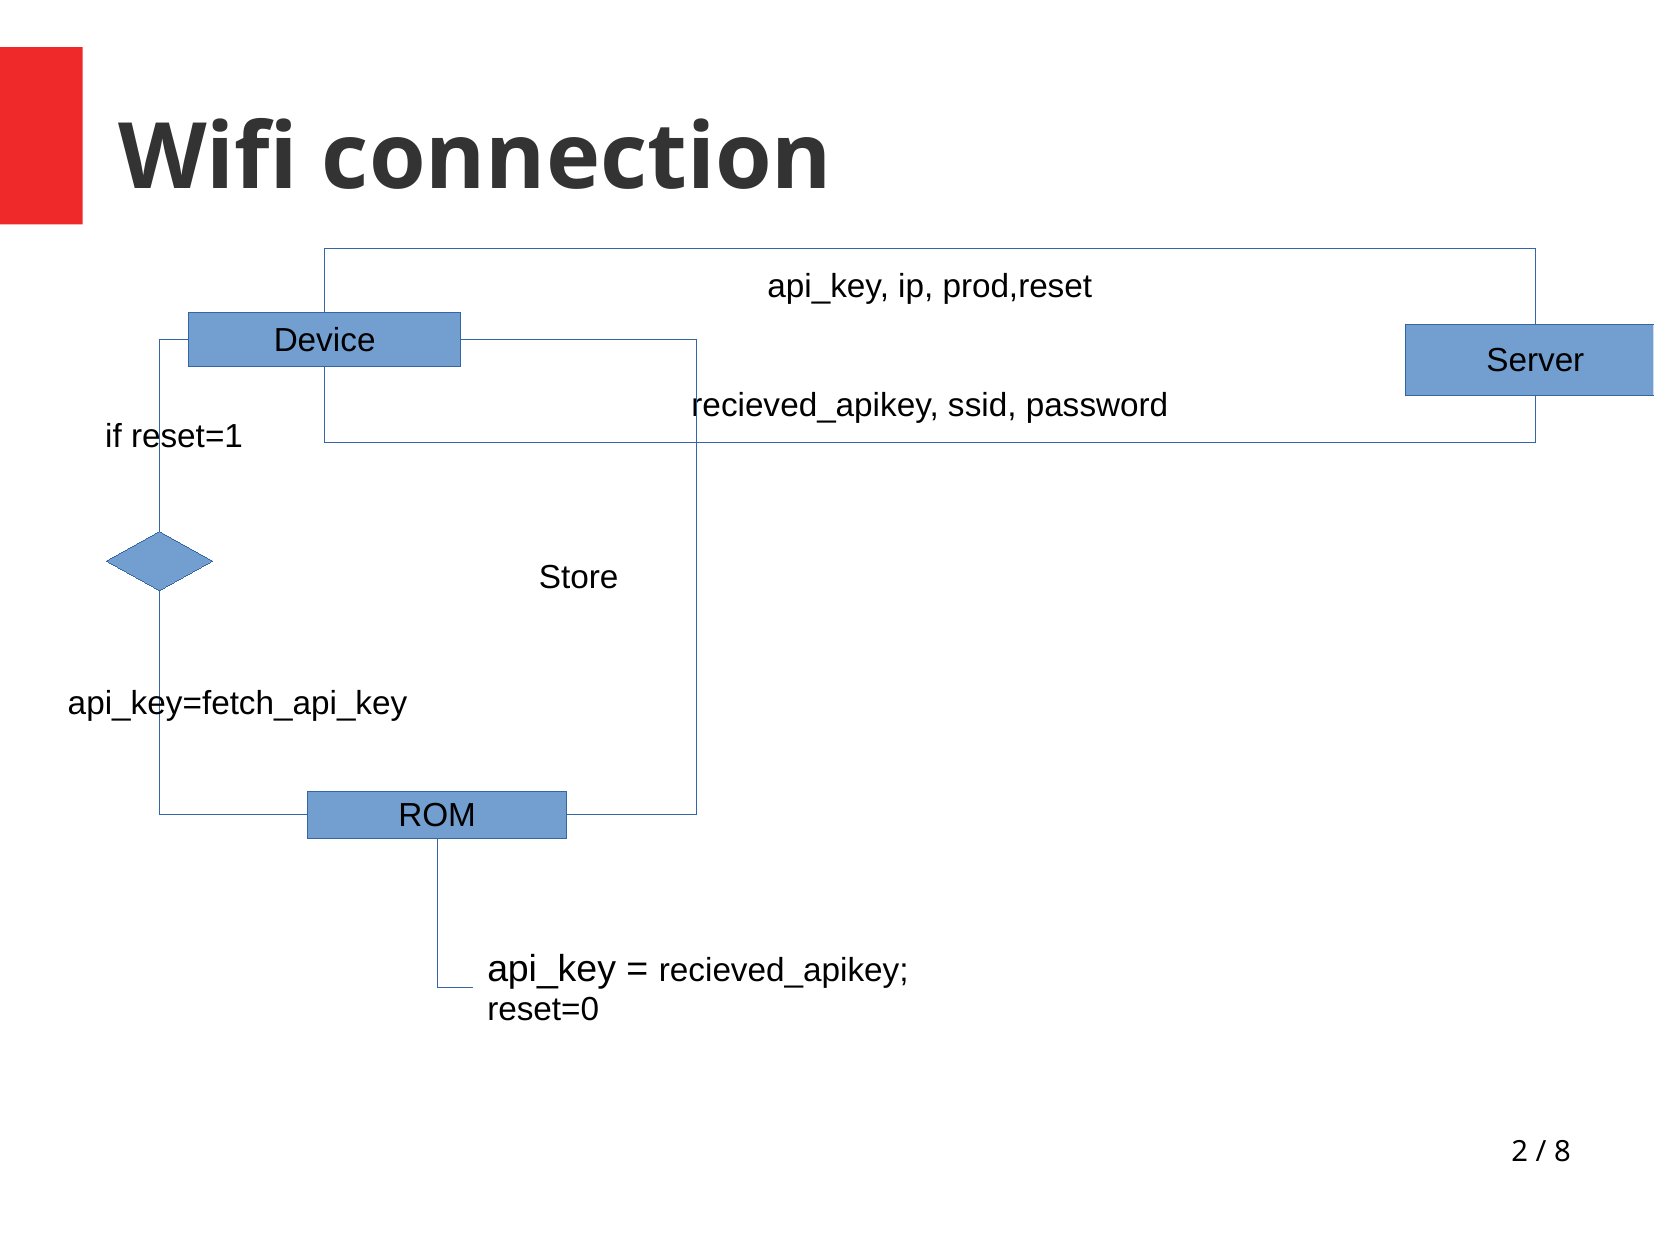

# Wifi connection
Device
Server
ROM
api_key = recieved_apikey;
reset=0
2